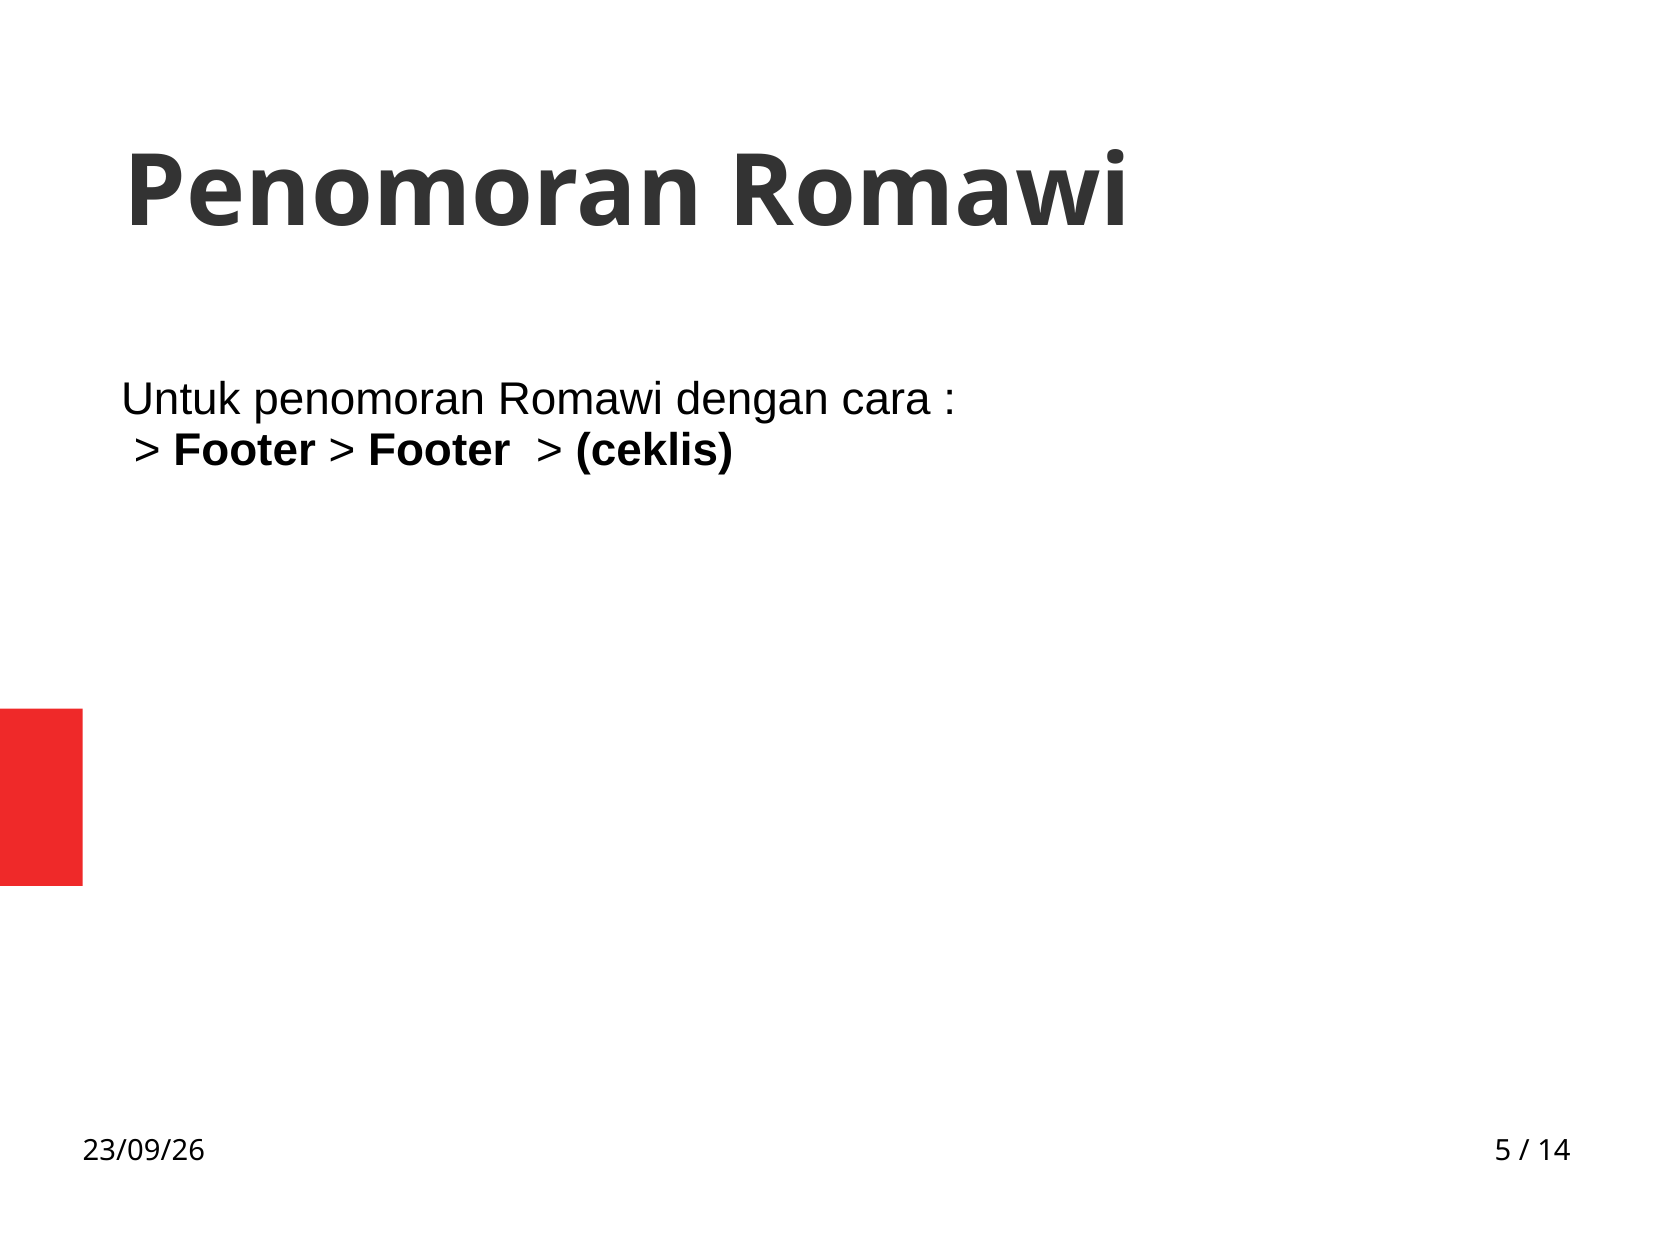

# Penomoran Romawi
Untuk penomoran Romawi dengan cara :
 > Footer > Footer > (ceklis)
5